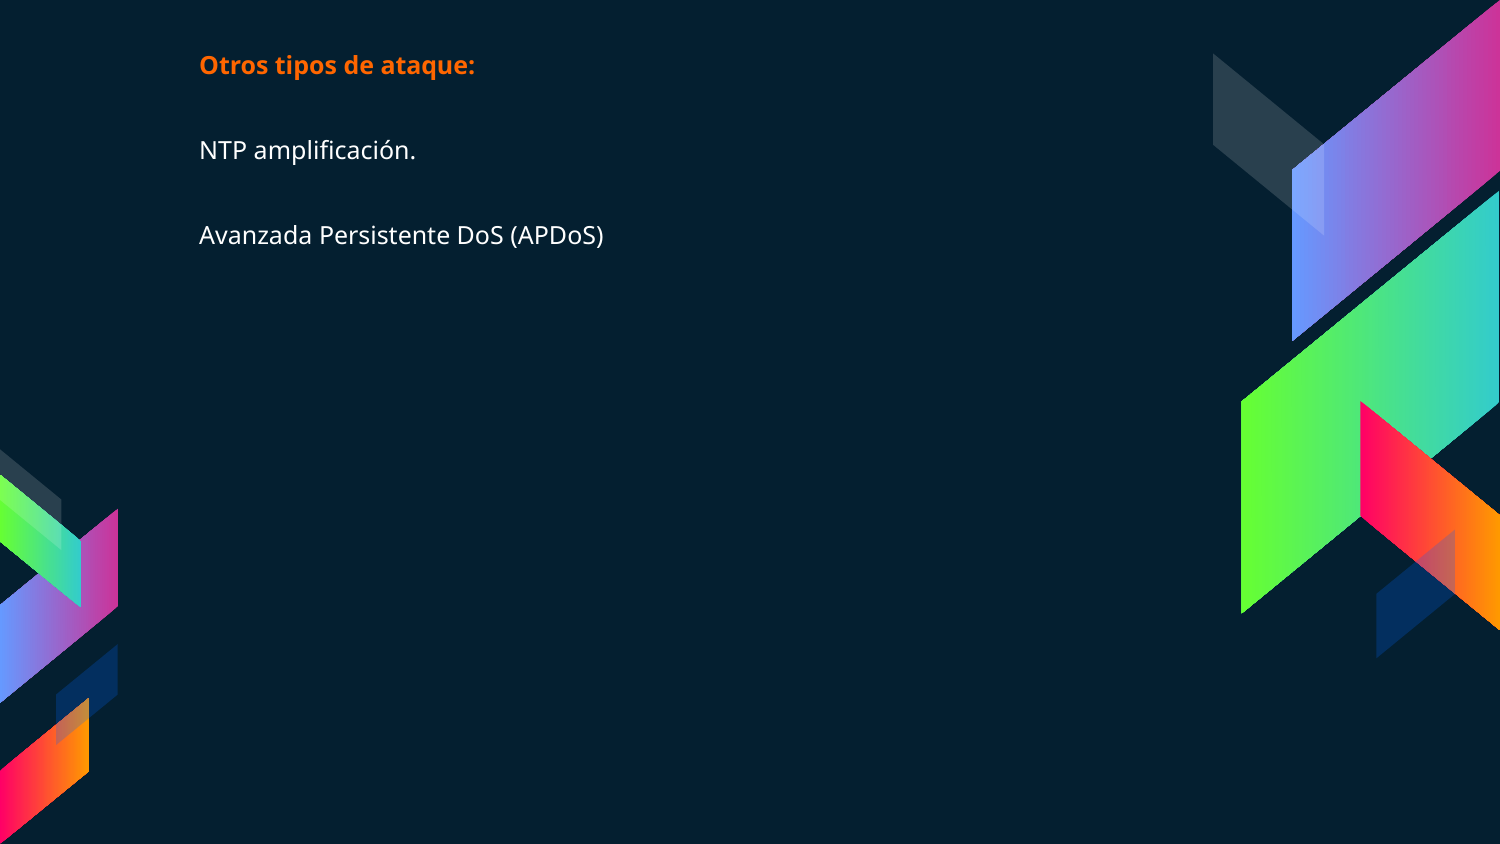

# Otros tipos de ataque:
NTP amplificación.
Avanzada Persistente DoS (APDoS)